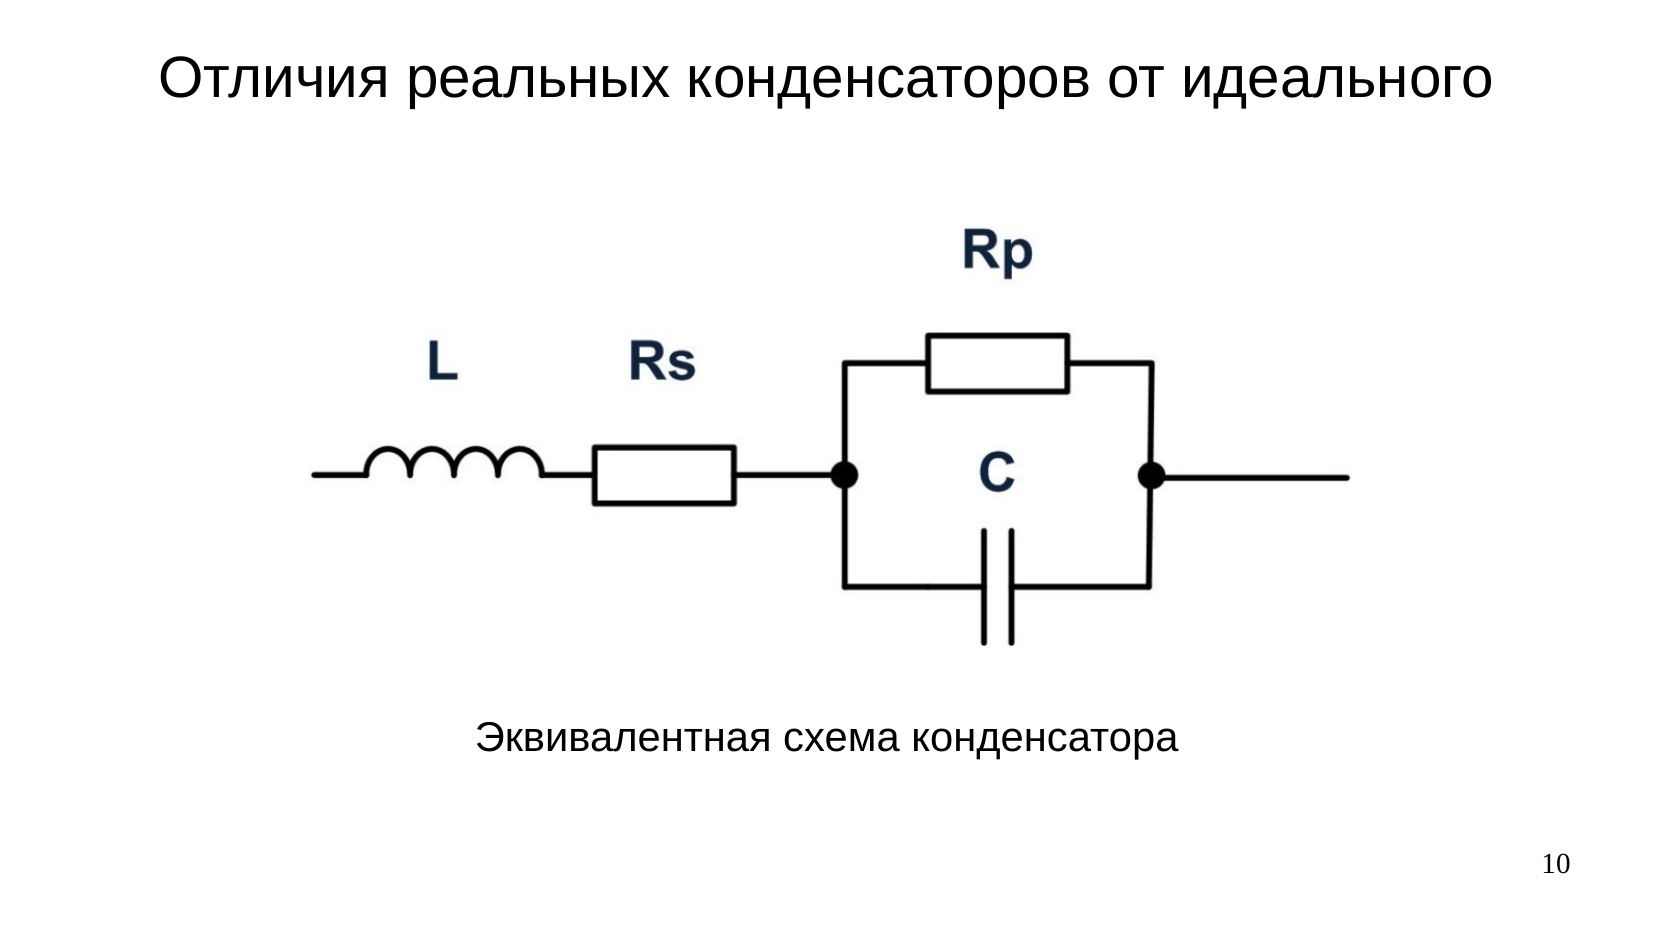

# Отличия реальных конденсаторов от идеального
Эквивалентная схема конденсатора
10